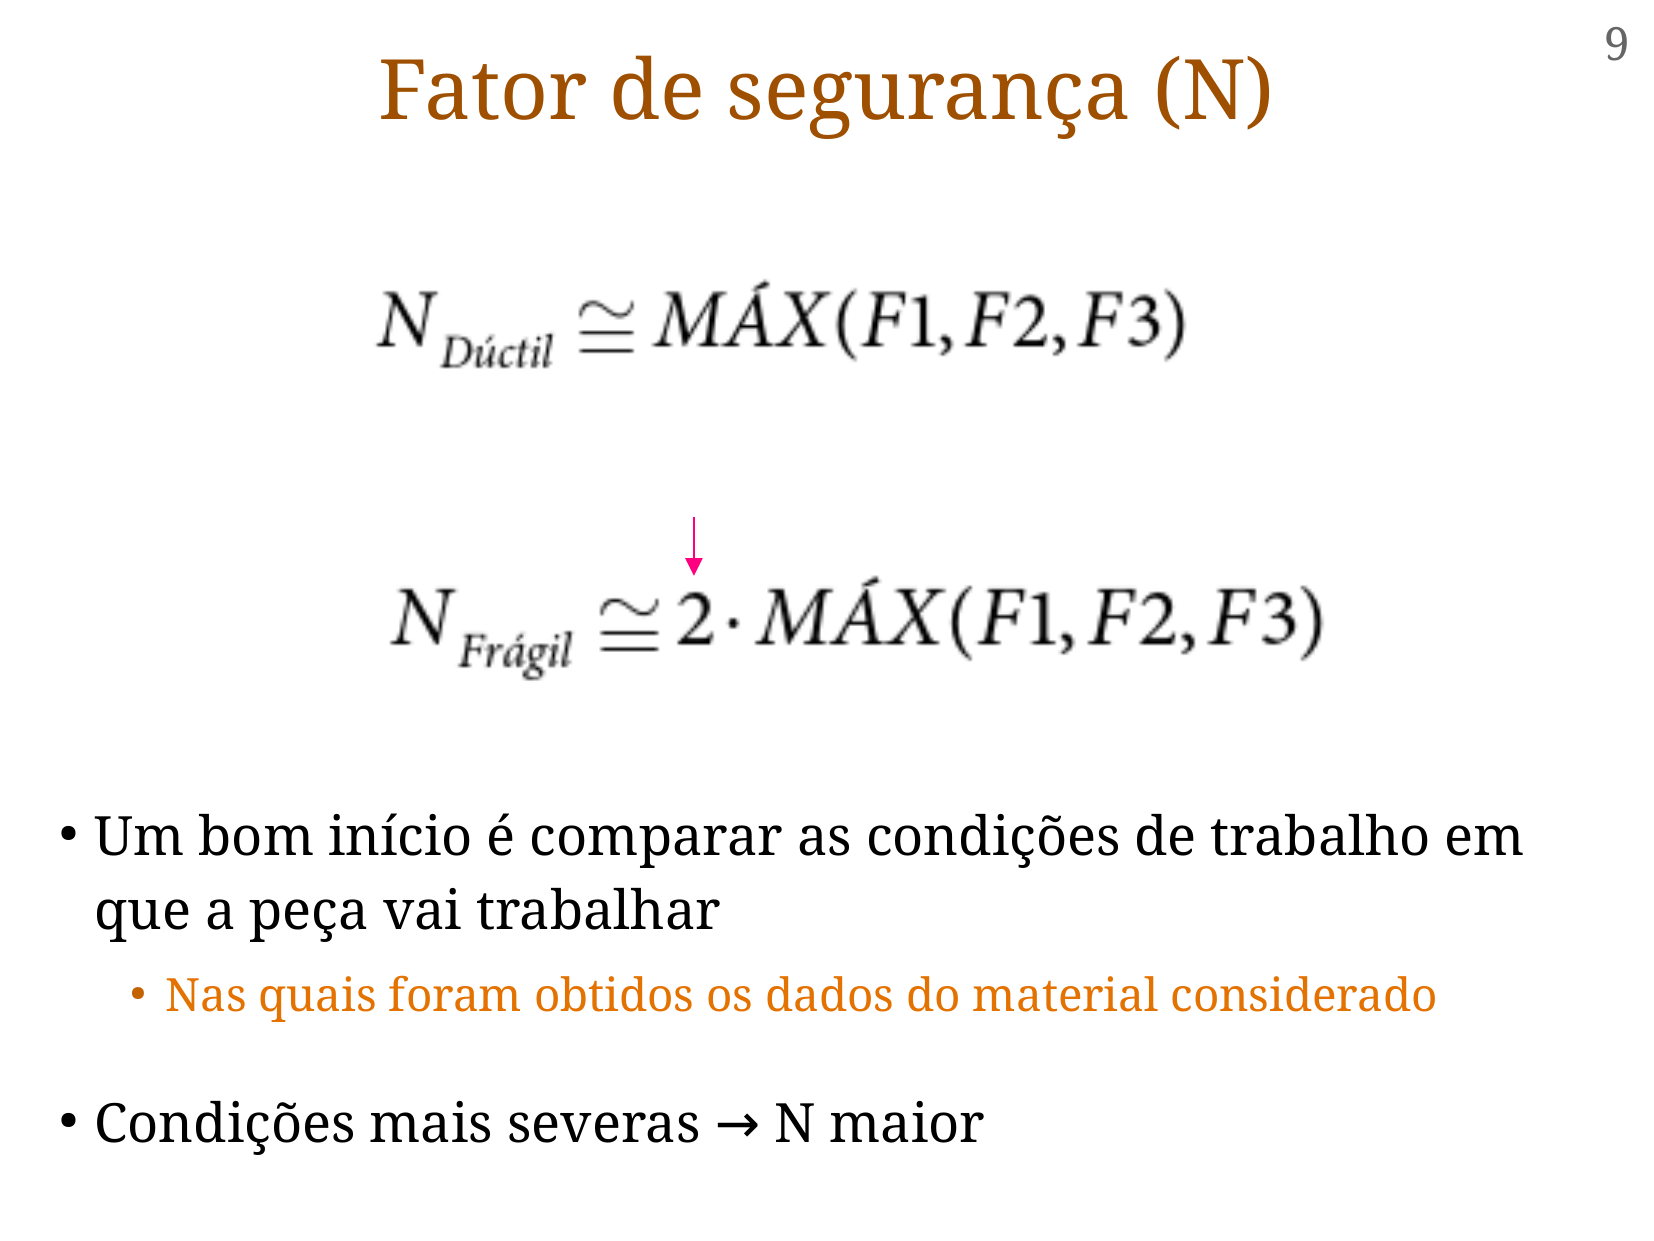

9
# Fator de segurança (N)
Um bom início é comparar as condições de trabalho em que a peça vai trabalhar
Nas quais foram obtidos os dados do material considerado
Condições mais severas → N maior